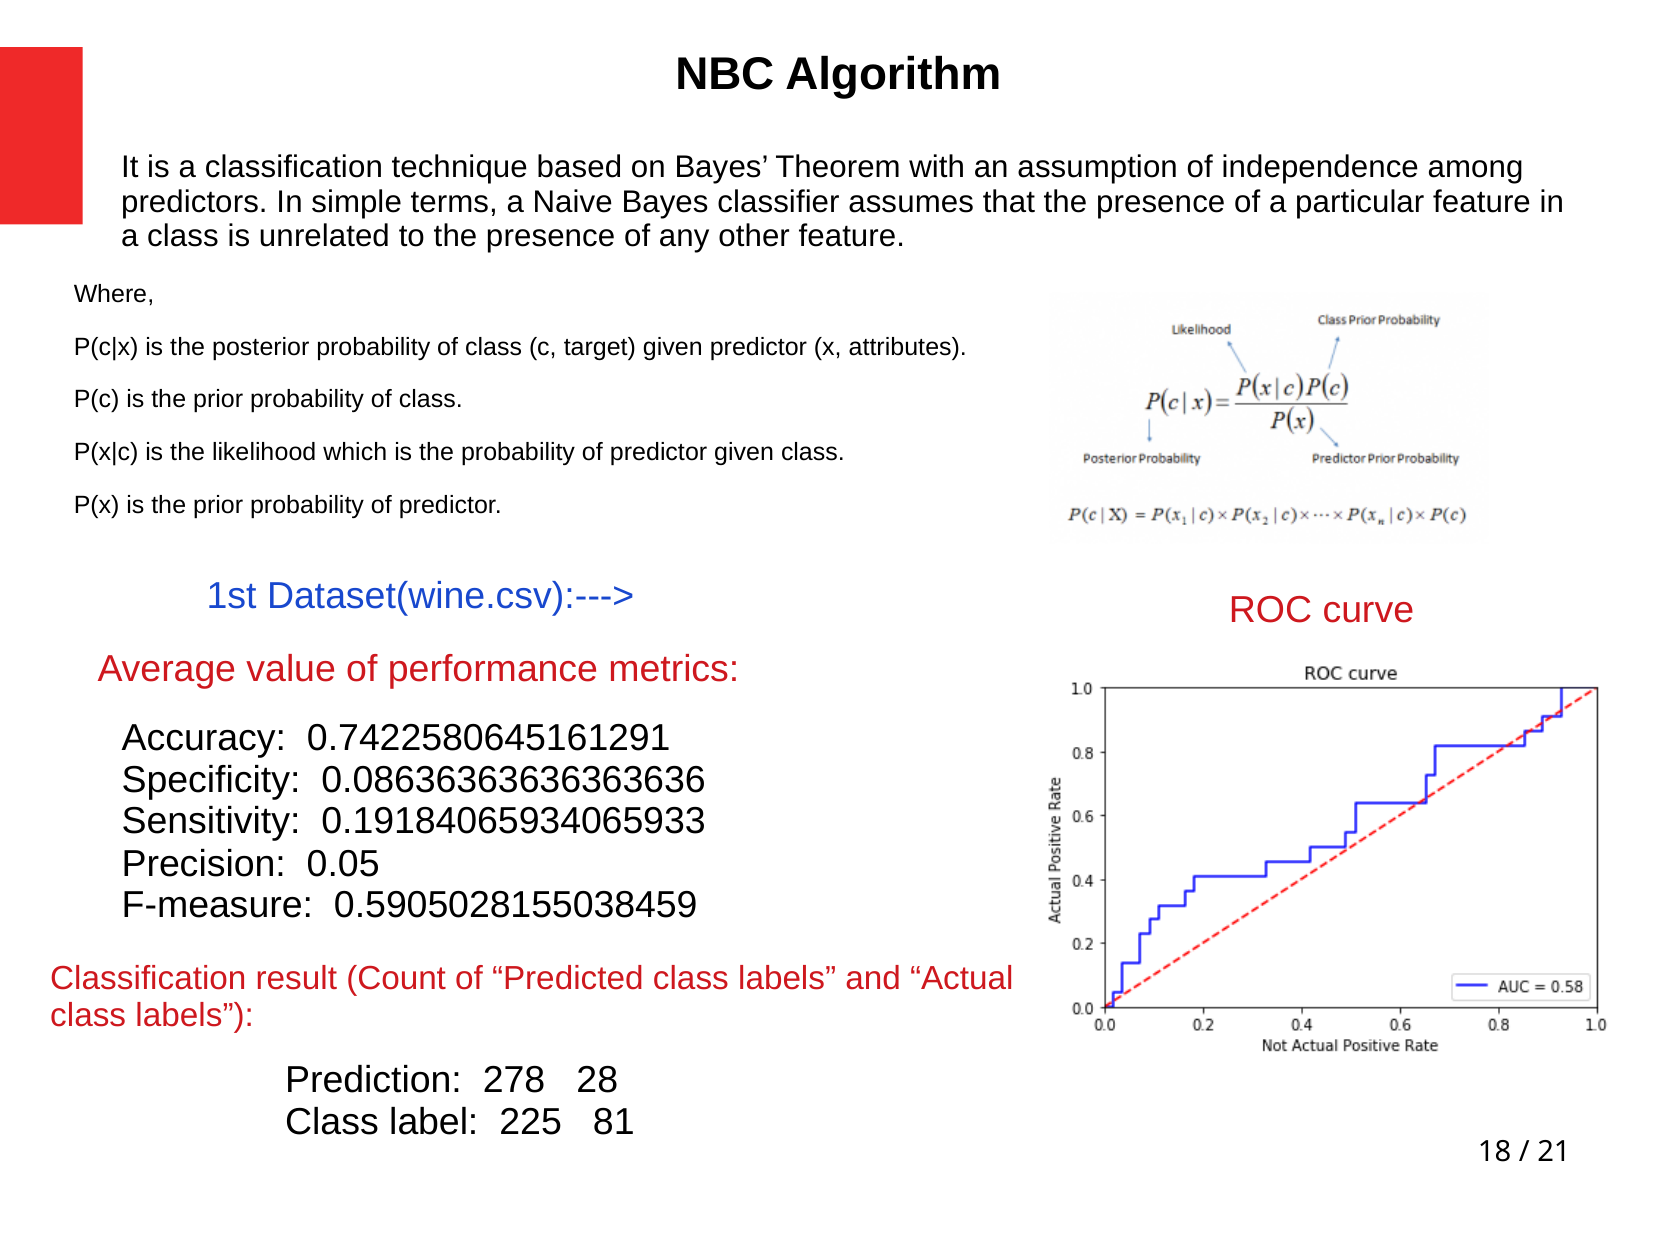

NBC Algorithm
It is a classification technique based on Bayes’ Theorem with an assumption of independence among predictors. In simple terms, a Naive Bayes classifier assumes that the presence of a particular feature in a class is unrelated to the presence of any other feature.
Where,
P(c|x) is the posterior probability of class (c, target) given predictor (x, attributes).
P(c) is the prior probability of class.
P(x|c) is the likelihood which is the probability of predictor given class.
P(x) is the prior probability of predictor.
1st Dataset(wine.csv):--->
ROC curve
Average value of performance metrics:
Accuracy: 0.7422580645161291
Specificity: 0.08636363636363636
Sensitivity: 0.19184065934065933
Precision: 0.05
F-measure: 0.5905028155038459
Classification result (Count of “Predicted class labels” and “Actual class labels”):
Prediction: 278 28
Class label: 225 81
18